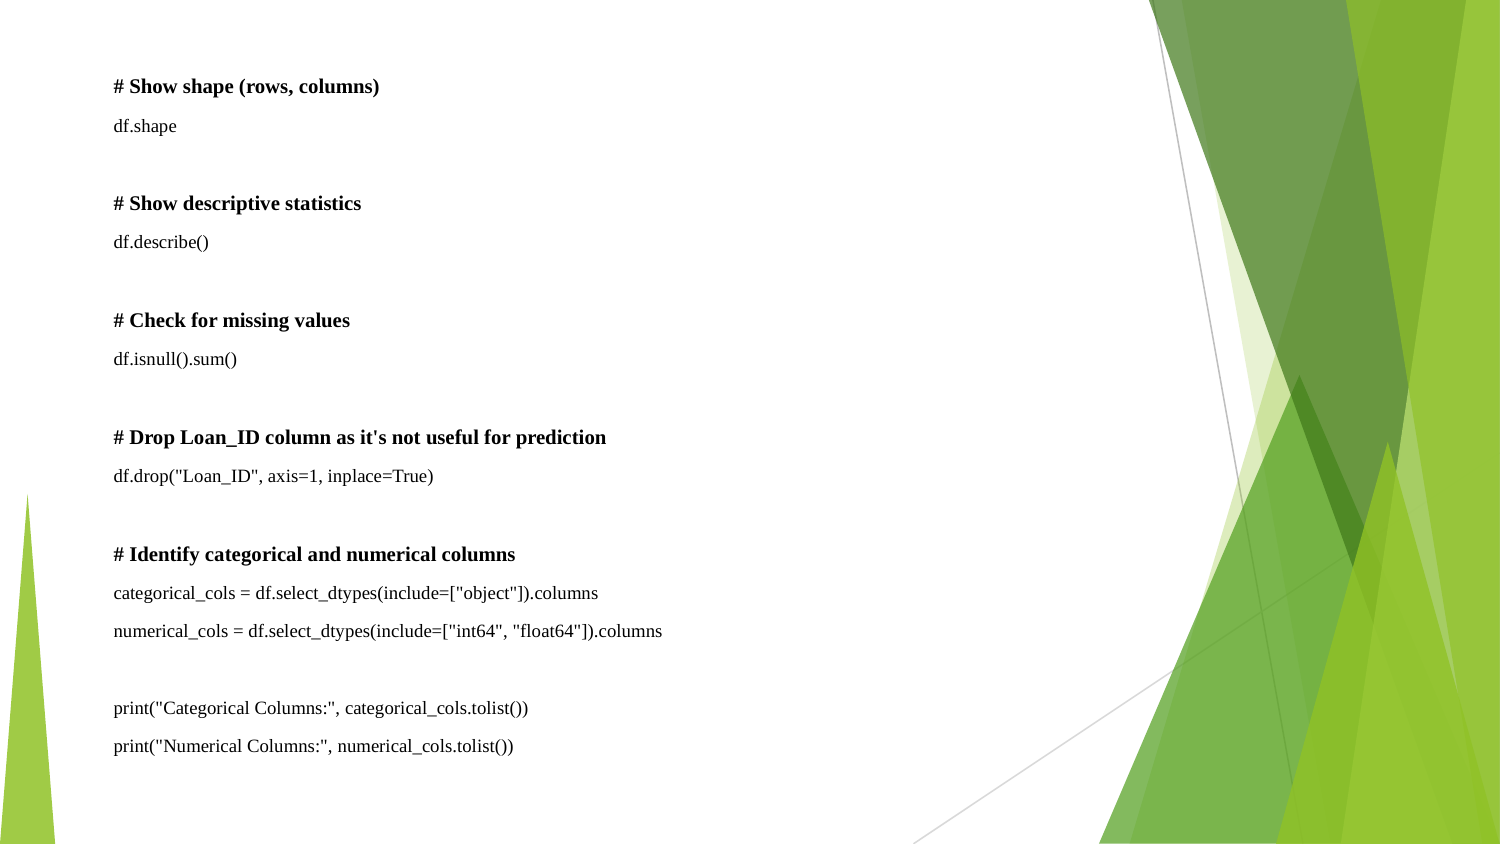

# Show shape (rows, columns)
df.shape
# Show descriptive statistics
df.describe()
# Check for missing values
df.isnull().sum()
# Drop Loan_ID column as it's not useful for prediction
df.drop("Loan_ID", axis=1, inplace=True)
# Identify categorical and numerical columns
categorical_cols = df.select_dtypes(include=["object"]).columns
numerical_cols = df.select_dtypes(include=["int64", "float64"]).columns
print("Categorical Columns:", categorical_cols.tolist())
print("Numerical Columns:", numerical_cols.tolist())